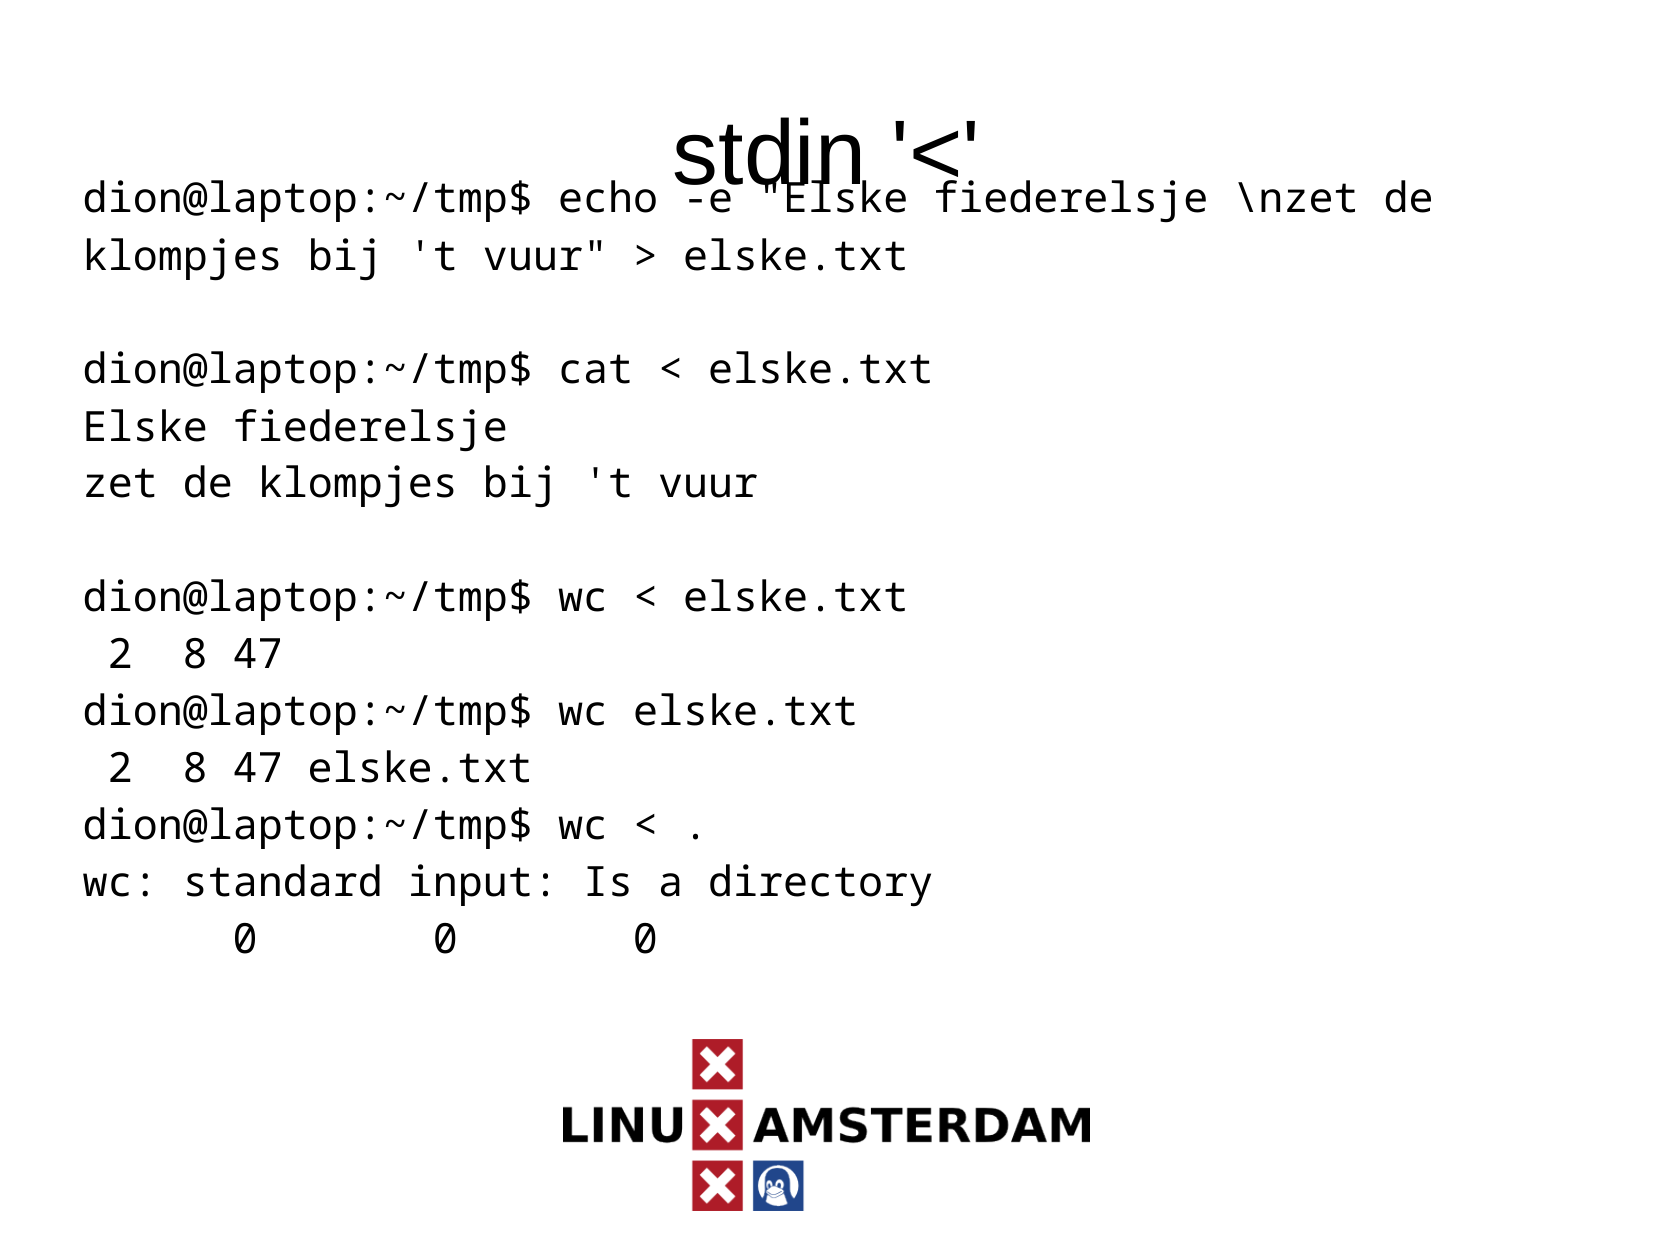

# stdin '<'
dion@laptop:~/tmp$ echo -e "Elske fiederelsje \nzet de klompjes bij 't vuur" > elske.txt
dion@laptop:~/tmp$ cat < elske.txt
Elske fiederelsje
zet de klompjes bij 't vuur
dion@laptop:~/tmp$ wc < elske.txt
 2 8 47
dion@laptop:~/tmp$ wc elske.txt
 2 8 47 elske.txt
dion@laptop:~/tmp$ wc < .
wc: standard input: Is a directory
 0 0 0